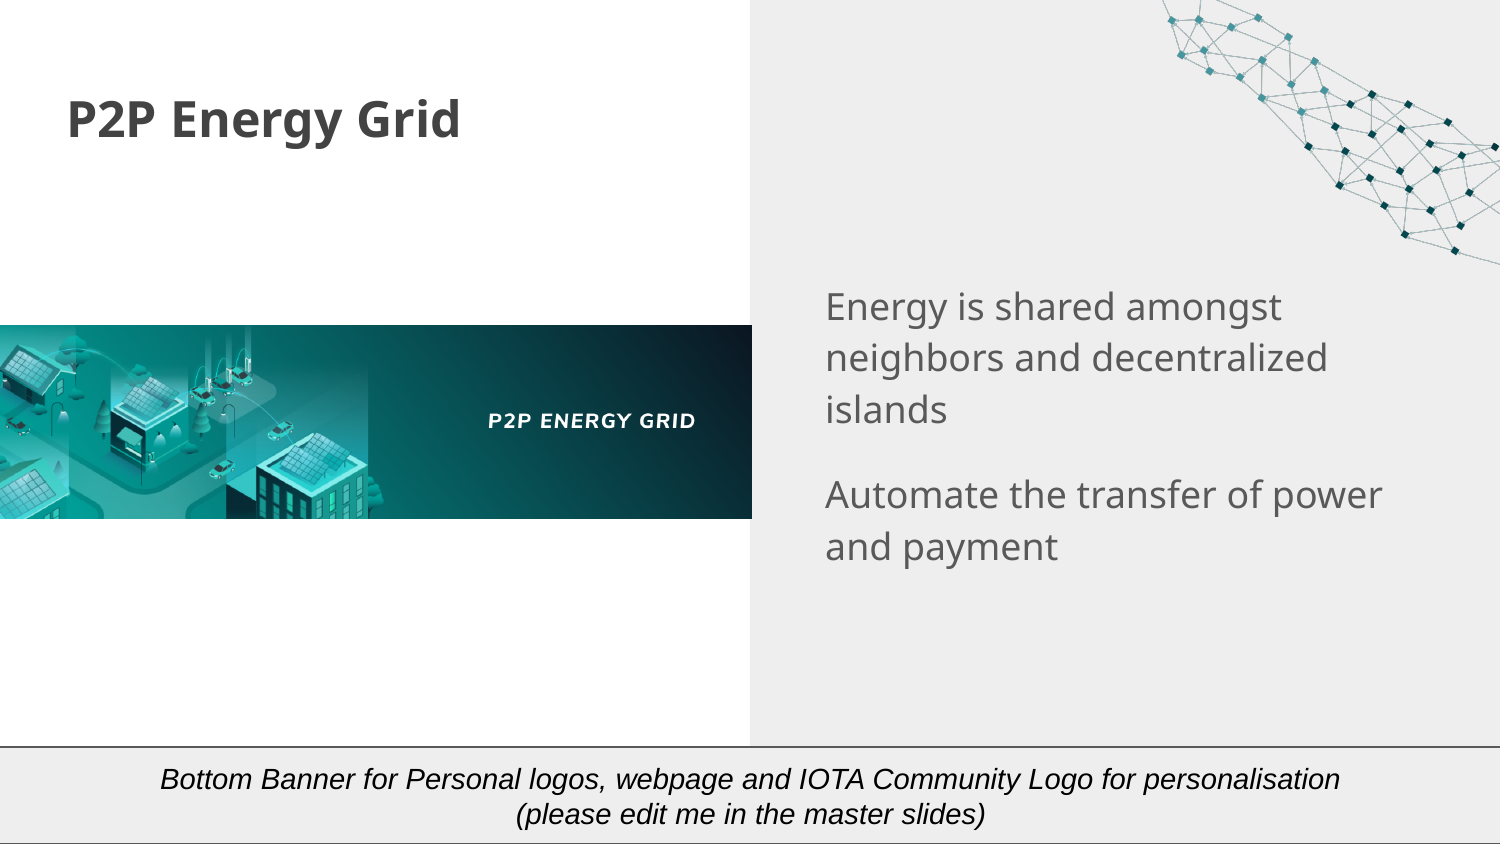

# P2P Energy Grid
Energy is shared amongst neighbors and decentralized islands
Automate the transfer of power and payment